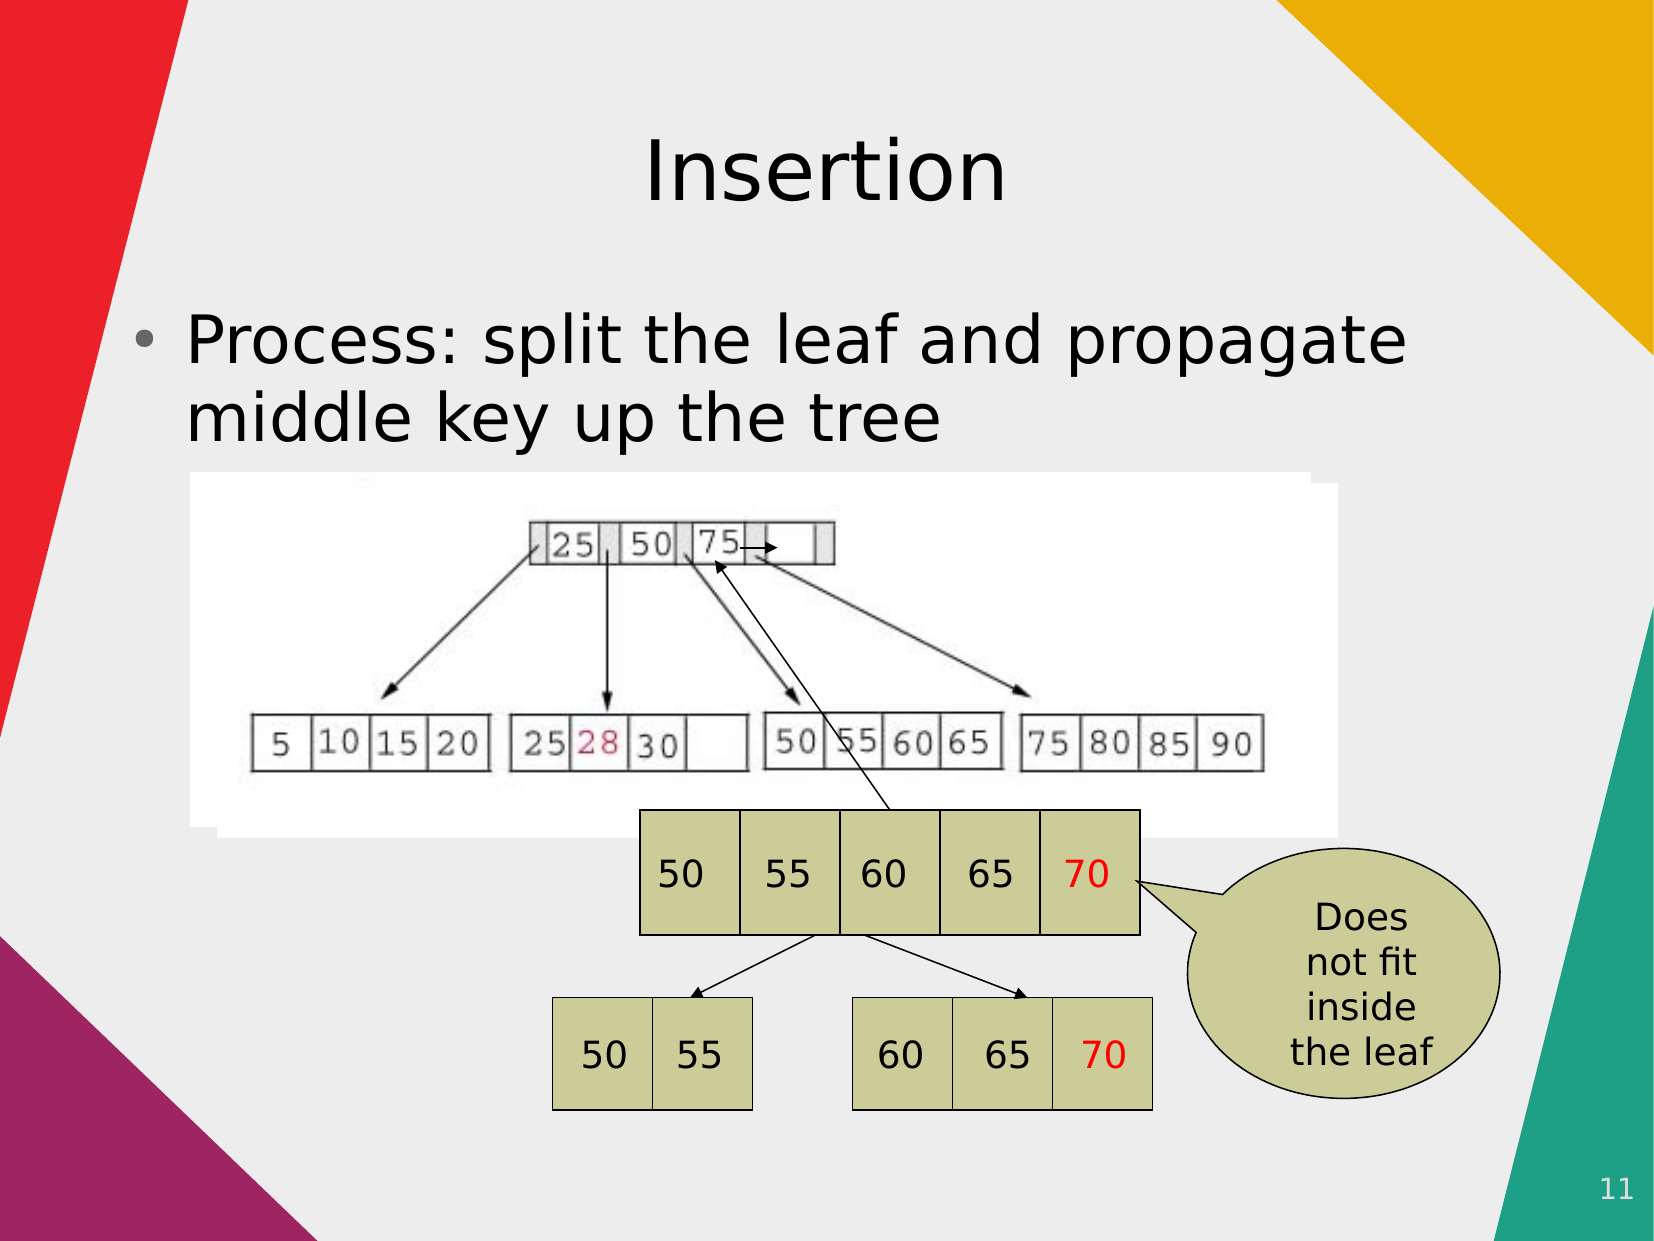

# Insertion
Process: split the leaf and propagate middle key up the tree
 50 55 60 65 70
Does not fit inside the leaf
50 55
 60 65 70
11